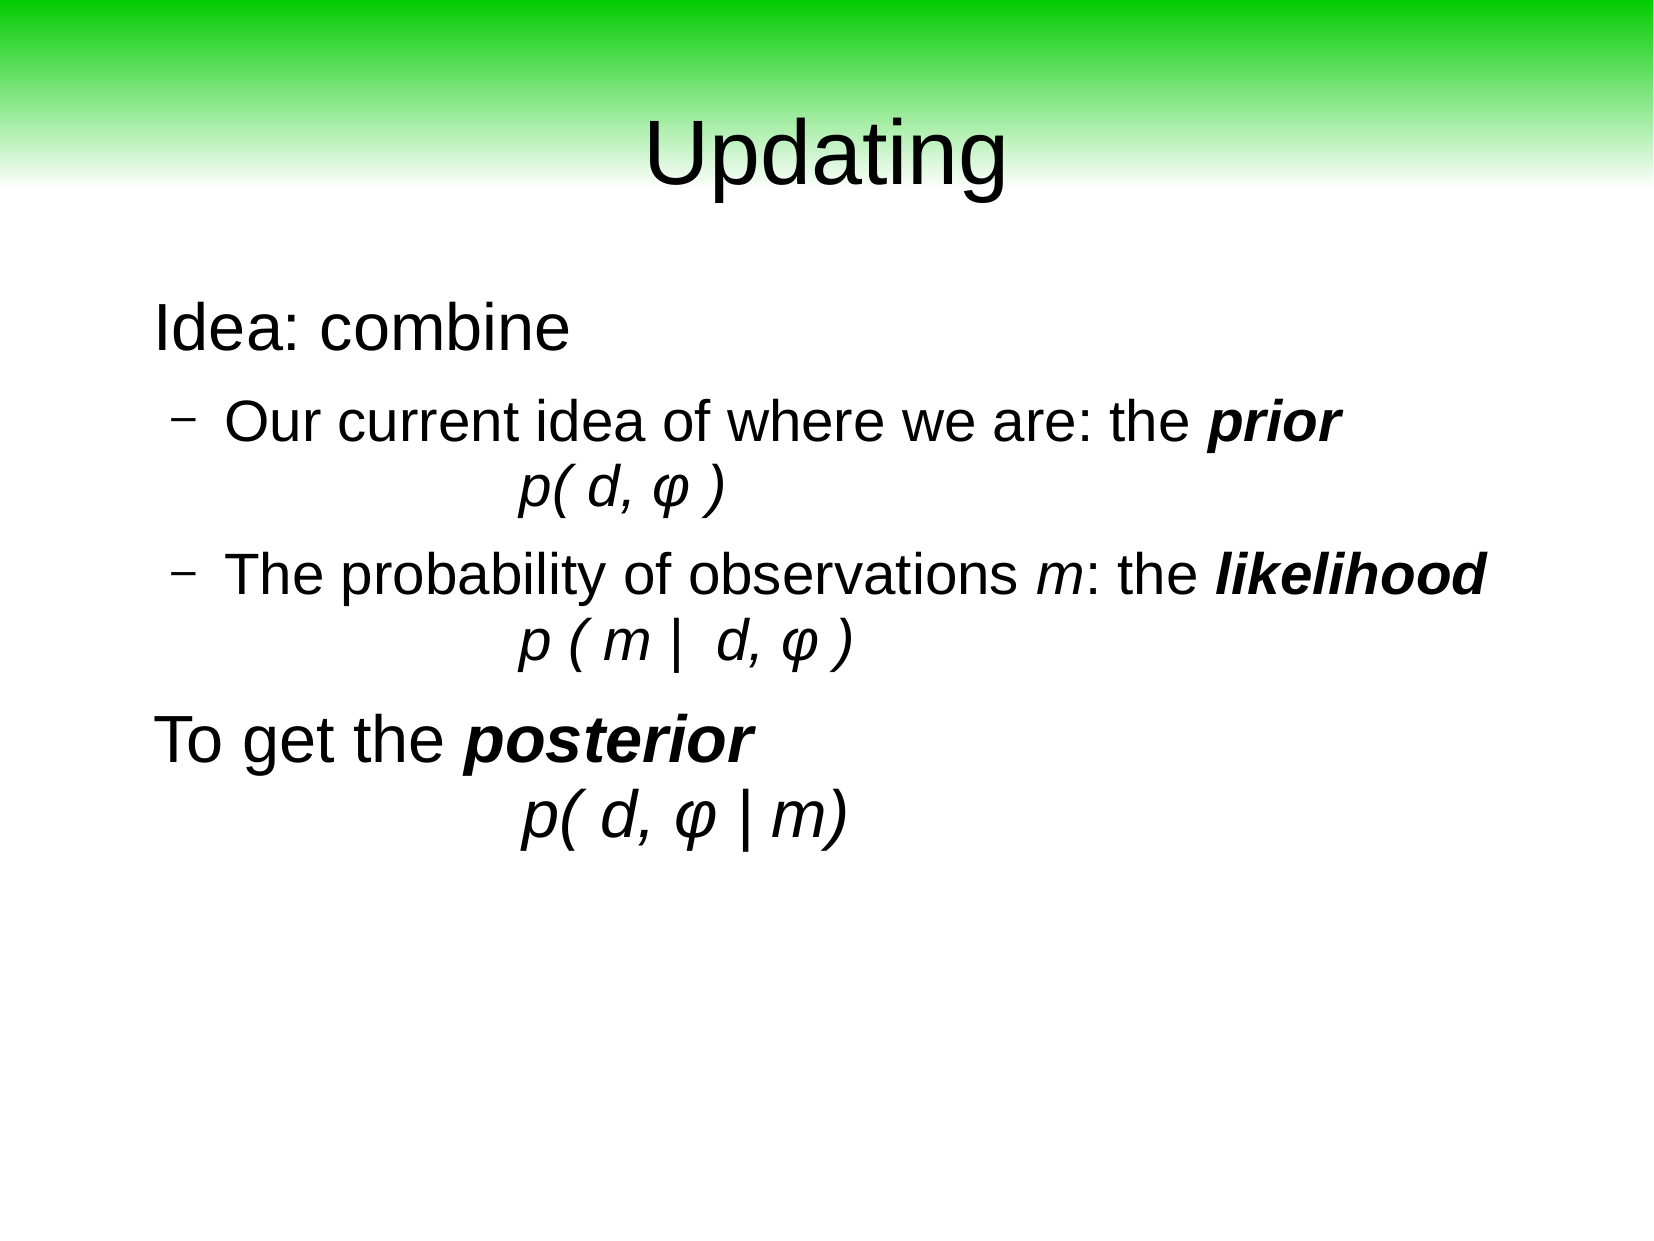

# Updating
Idea: combine
Our current idea of where we are: the prior
				p( d, φ )
The probability of observations m: the likelihood
				p ( m | d, φ )
To get the posterior
					p( d, φ | m)